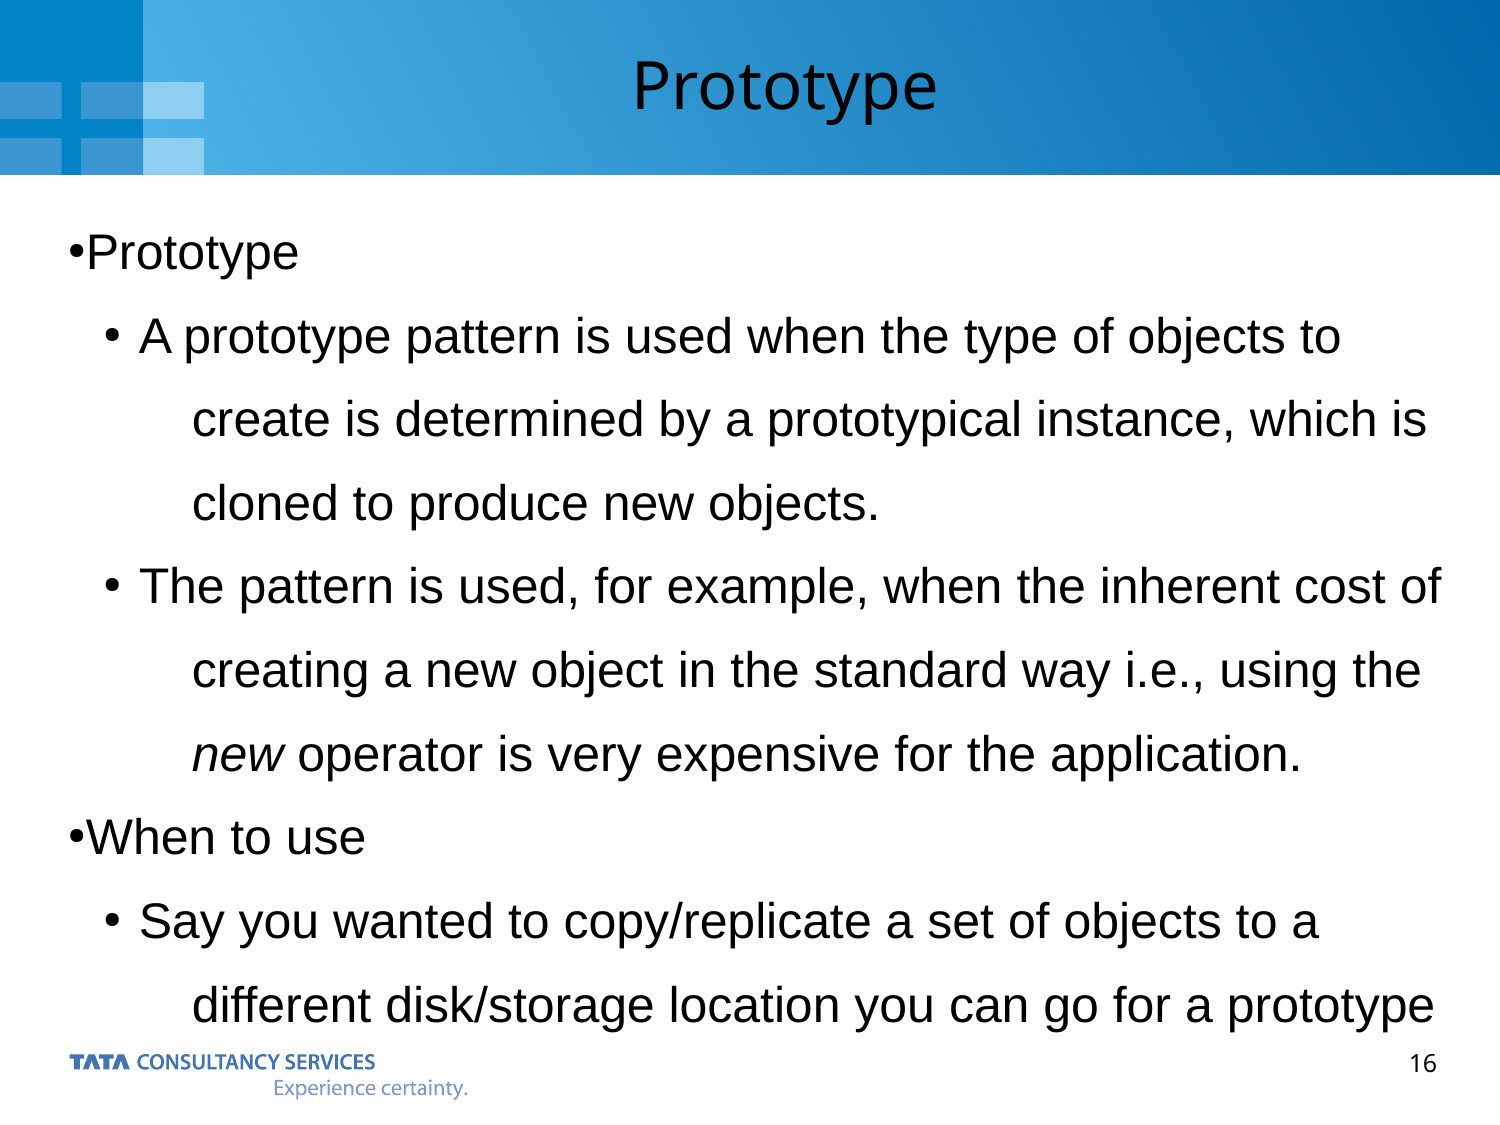

Prototype
Prototype
A prototype pattern is used when the type of objects to create is determined by a prototypical instance, which is cloned to produce new objects.
The pattern is used, for example, when the inherent cost of creating a new object in the standard way i.e., using the new operator is very expensive for the application.
When to use
Say you wanted to copy/replicate a set of objects to a different disk/storage location you can go for a prototype